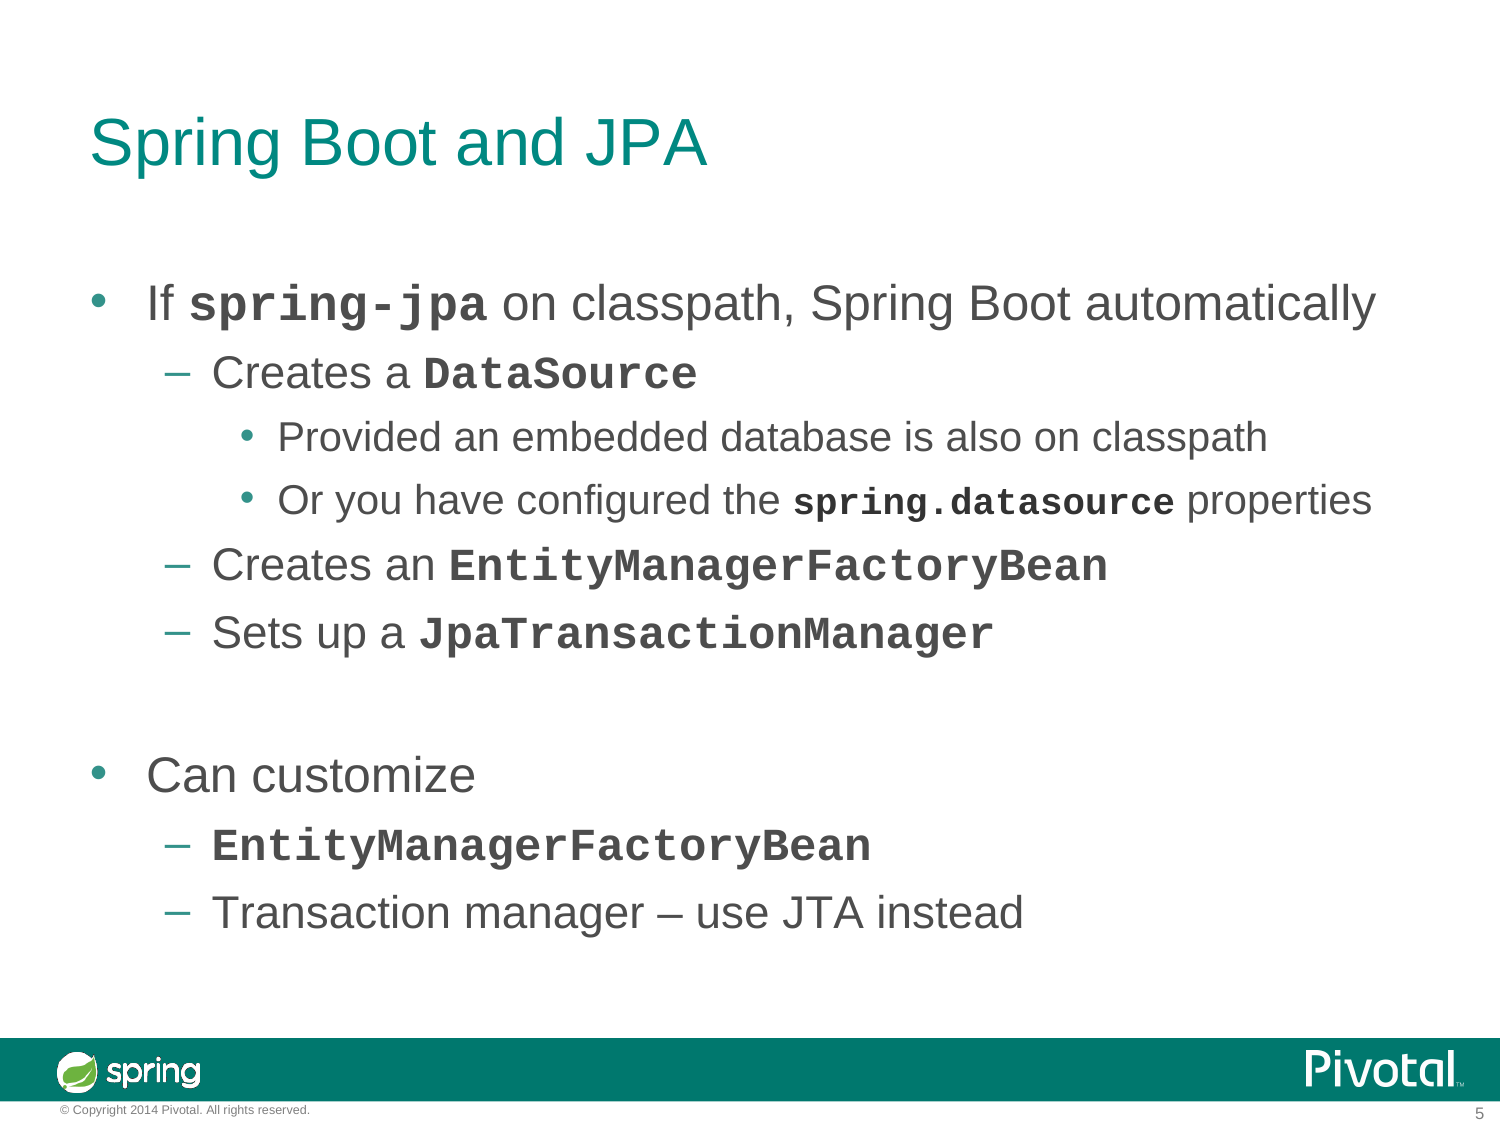

# Spring Boot and JPA
If spring-jpa on classpath, Spring Boot automatically
Creates a DataSource
Provided an embedded database is also on classpath
Or you have configured the spring.datasource properties
Creates an EntityManagerFactoryBean
Sets up a JpaTransactionManager
Can customize
EntityManagerFactoryBean
Transaction manager – use JTA instead